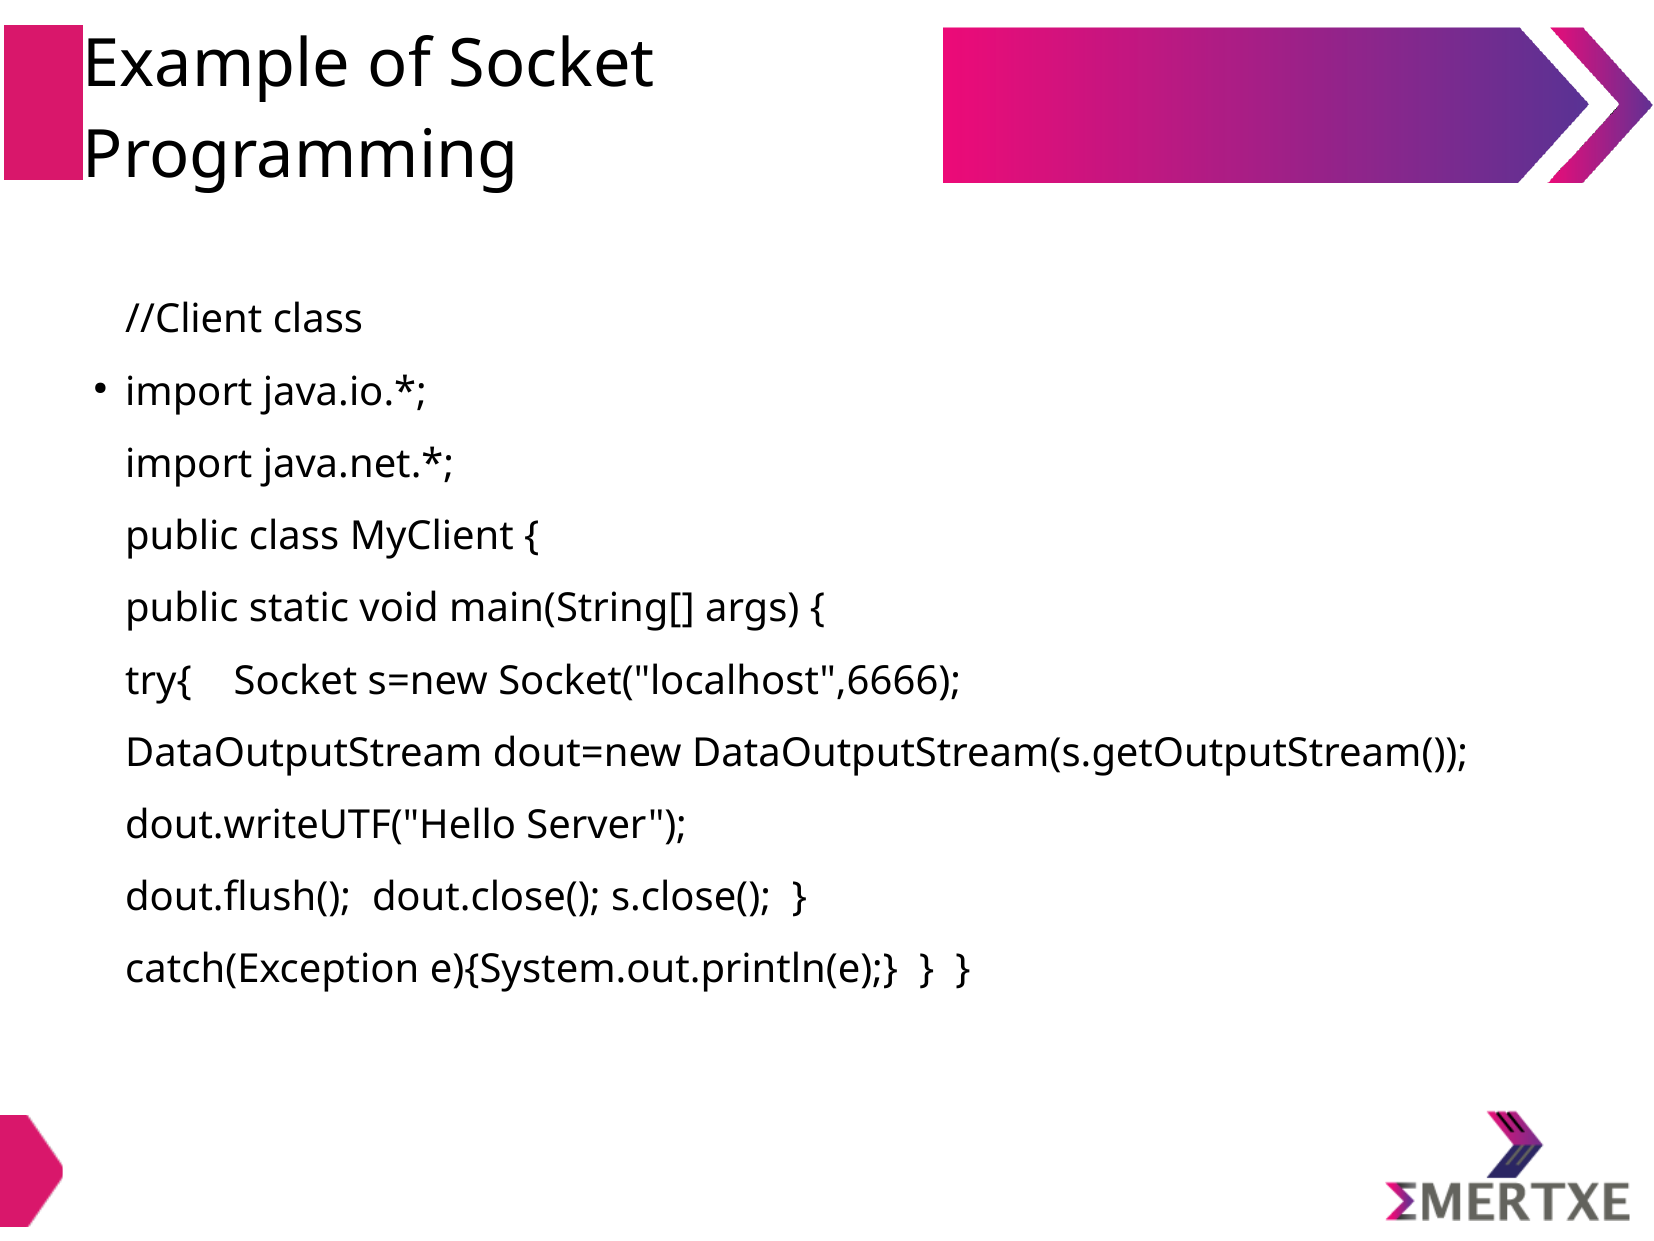

# Example of Socket Programming
//Client class
import java.io.*;
import java.net.*;
public class MyClient {
public static void main(String[] args) {
try{ Socket s=new Socket("localhost",6666);
DataOutputStream dout=new DataOutputStream(s.getOutputStream());
dout.writeUTF("Hello Server");
dout.flush(); dout.close(); s.close(); }
catch(Exception e){System.out.println(e);} } }